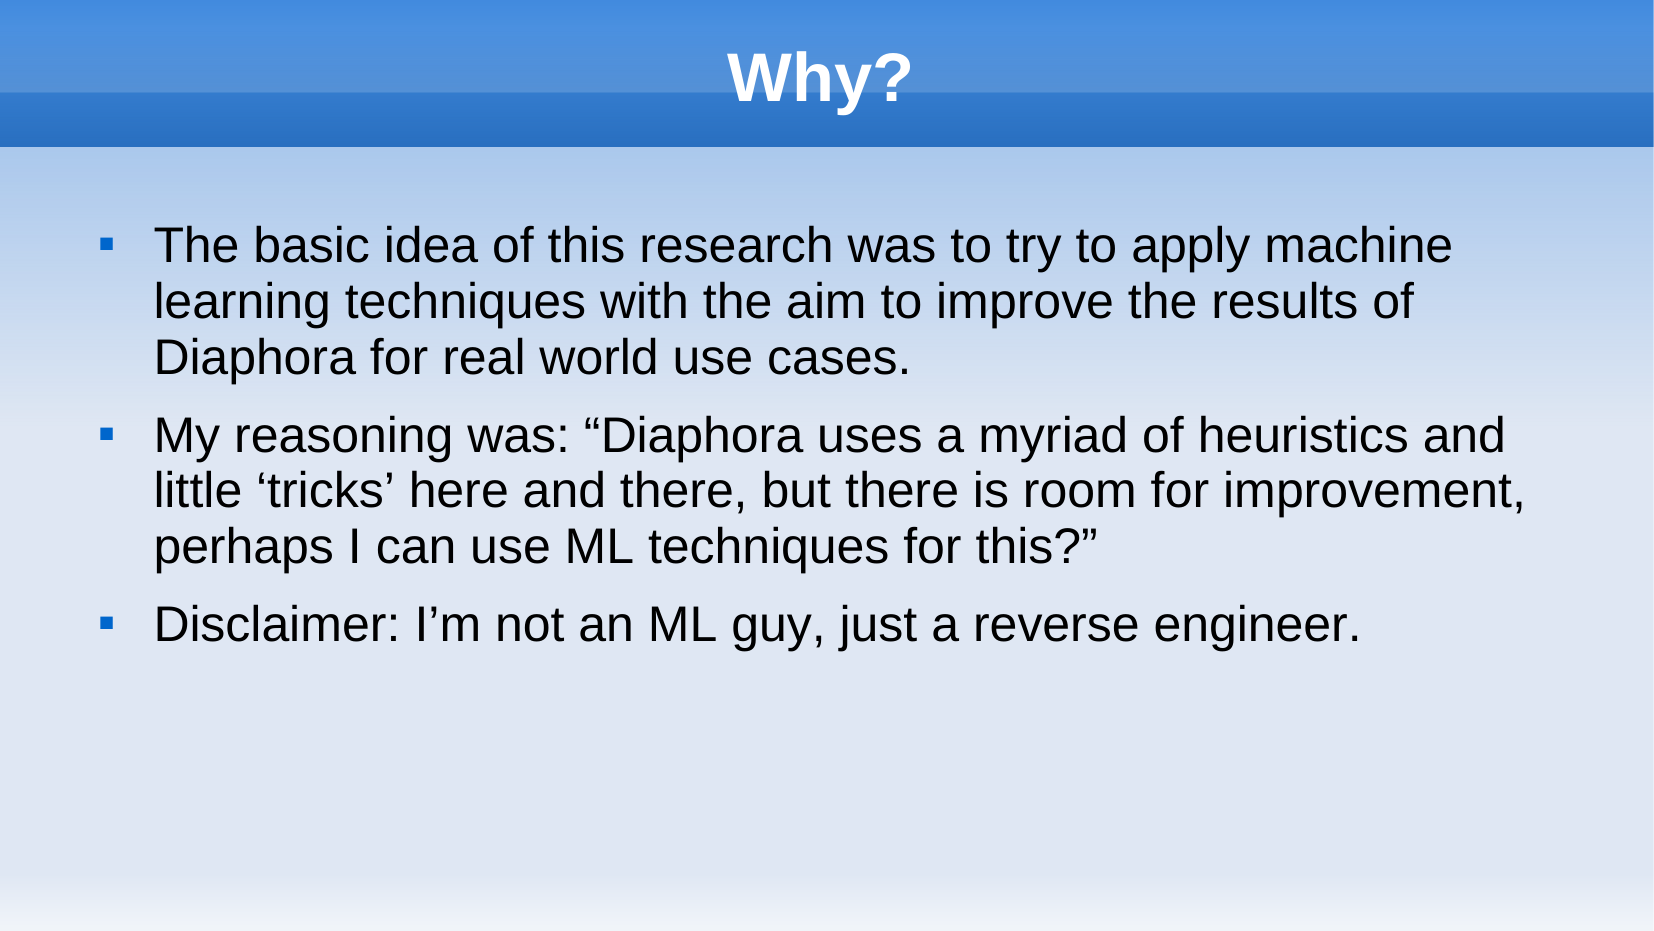

# Why?
The basic idea of this research was to try to apply machine learning techniques with the aim to improve the results of Diaphora for real world use cases.
My reasoning was: “Diaphora uses a myriad of heuristics and little ‘tricks’ here and there, but there is room for improvement, perhaps I can use ML techniques for this?”
Disclaimer: I’m not an ML guy, just a reverse engineer.